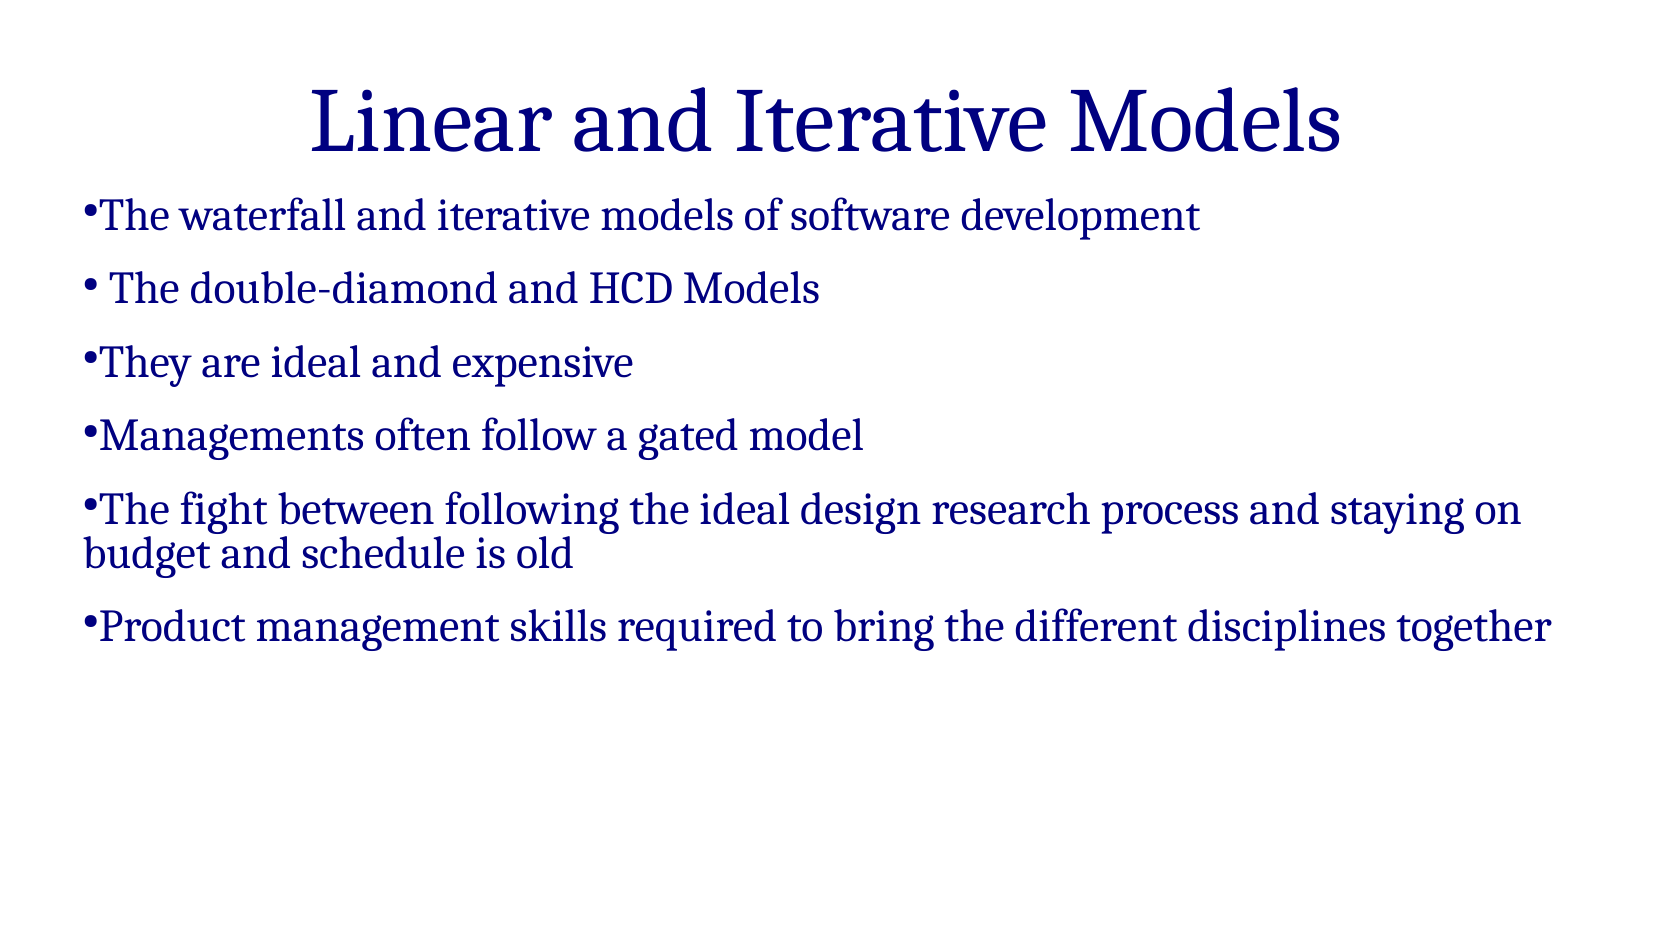

# Linear and Iterative Models
The waterfall and iterative models of software development
 The double-diamond and HCD Models
They are ideal and expensive
Managements often follow a gated model
The fight between following the ideal design research process and staying on budget and schedule is old
Product management skills required to bring the different disciplines together